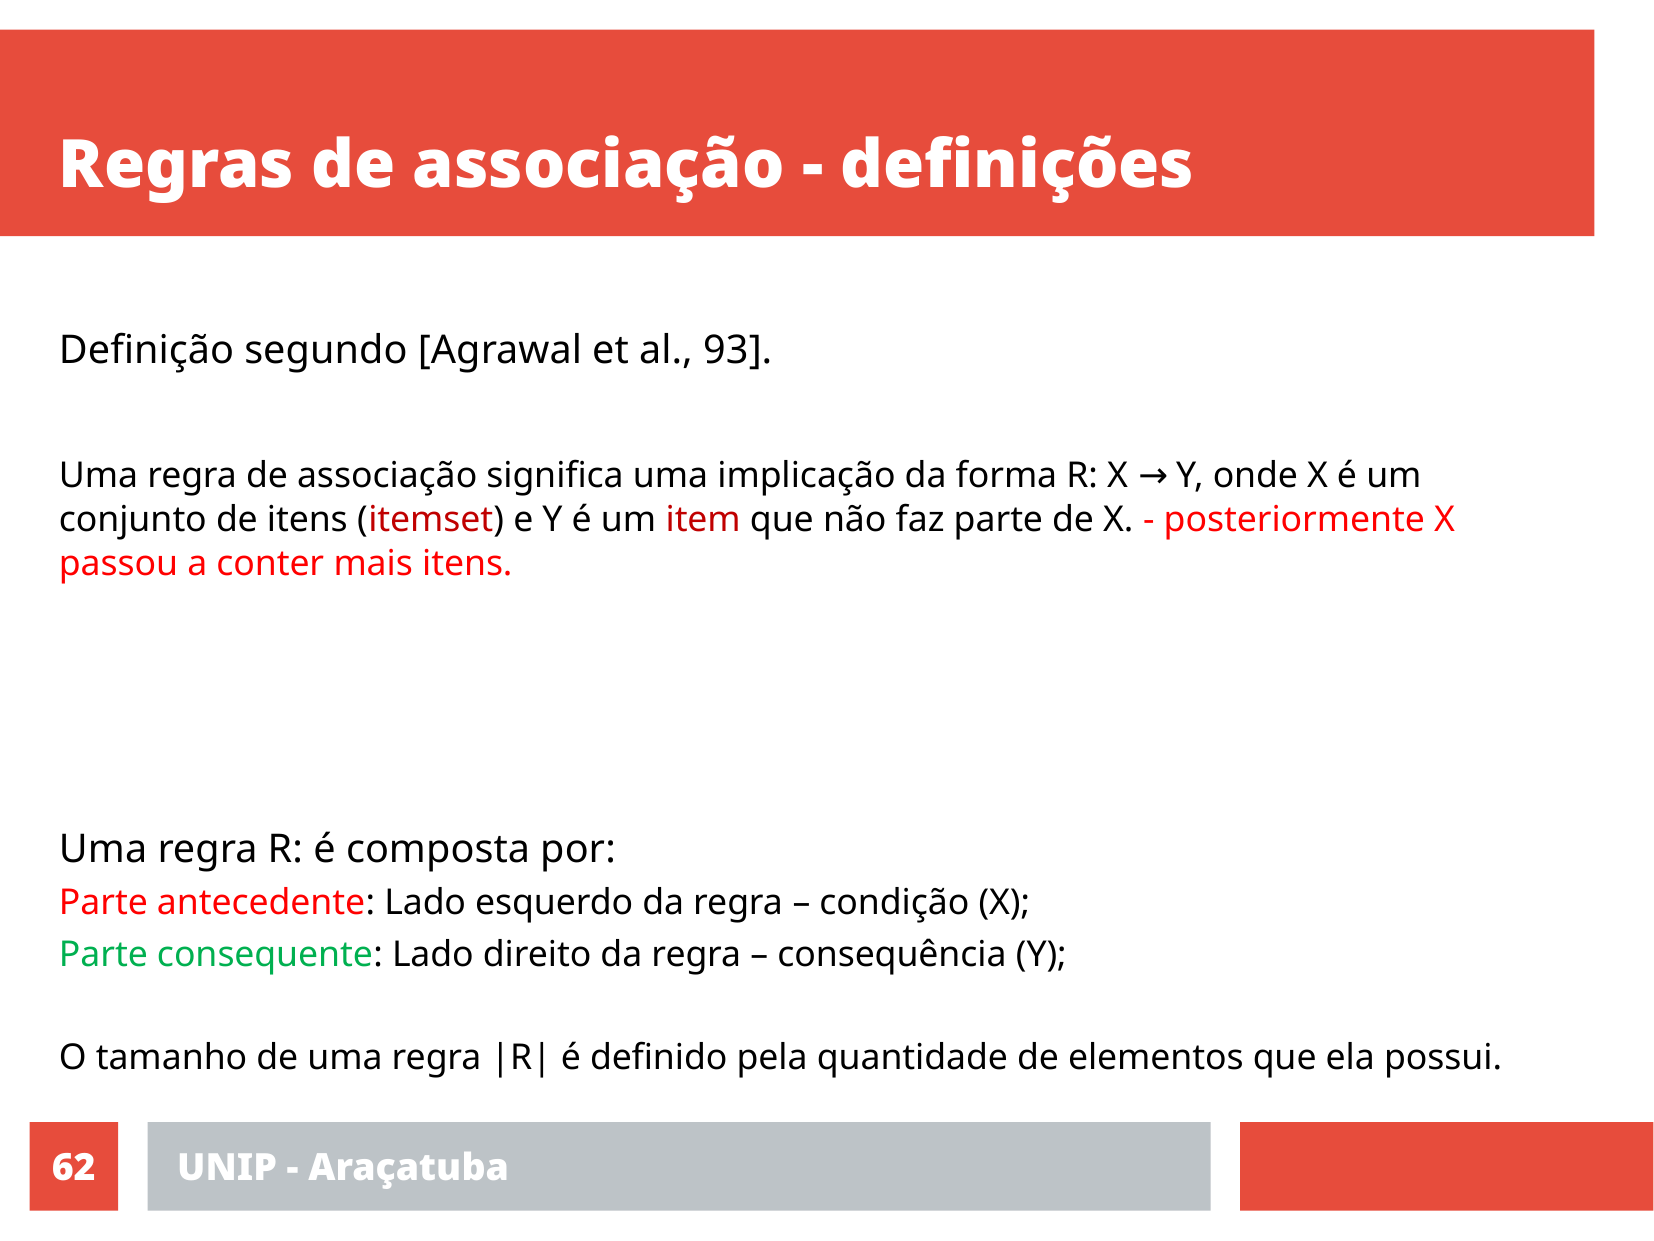

# Regras de associação - definições
Definição segundo [Agrawal et al., 93].
Uma regra de associação significa uma implicação da forma R: X → Y, onde X é um conjunto de itens (itemset) e Y é um item que não faz parte de X. - posteriormente X passou a conter mais itens.
Uma regra R: é composta por:
Parte antecedente: Lado esquerdo da regra – condição (X);
Parte consequente: Lado direito da regra – consequência (Y);
O tamanho de uma regra |R| é definido pela quantidade de elementos que ela possui.
62
UNIP - Araçatuba